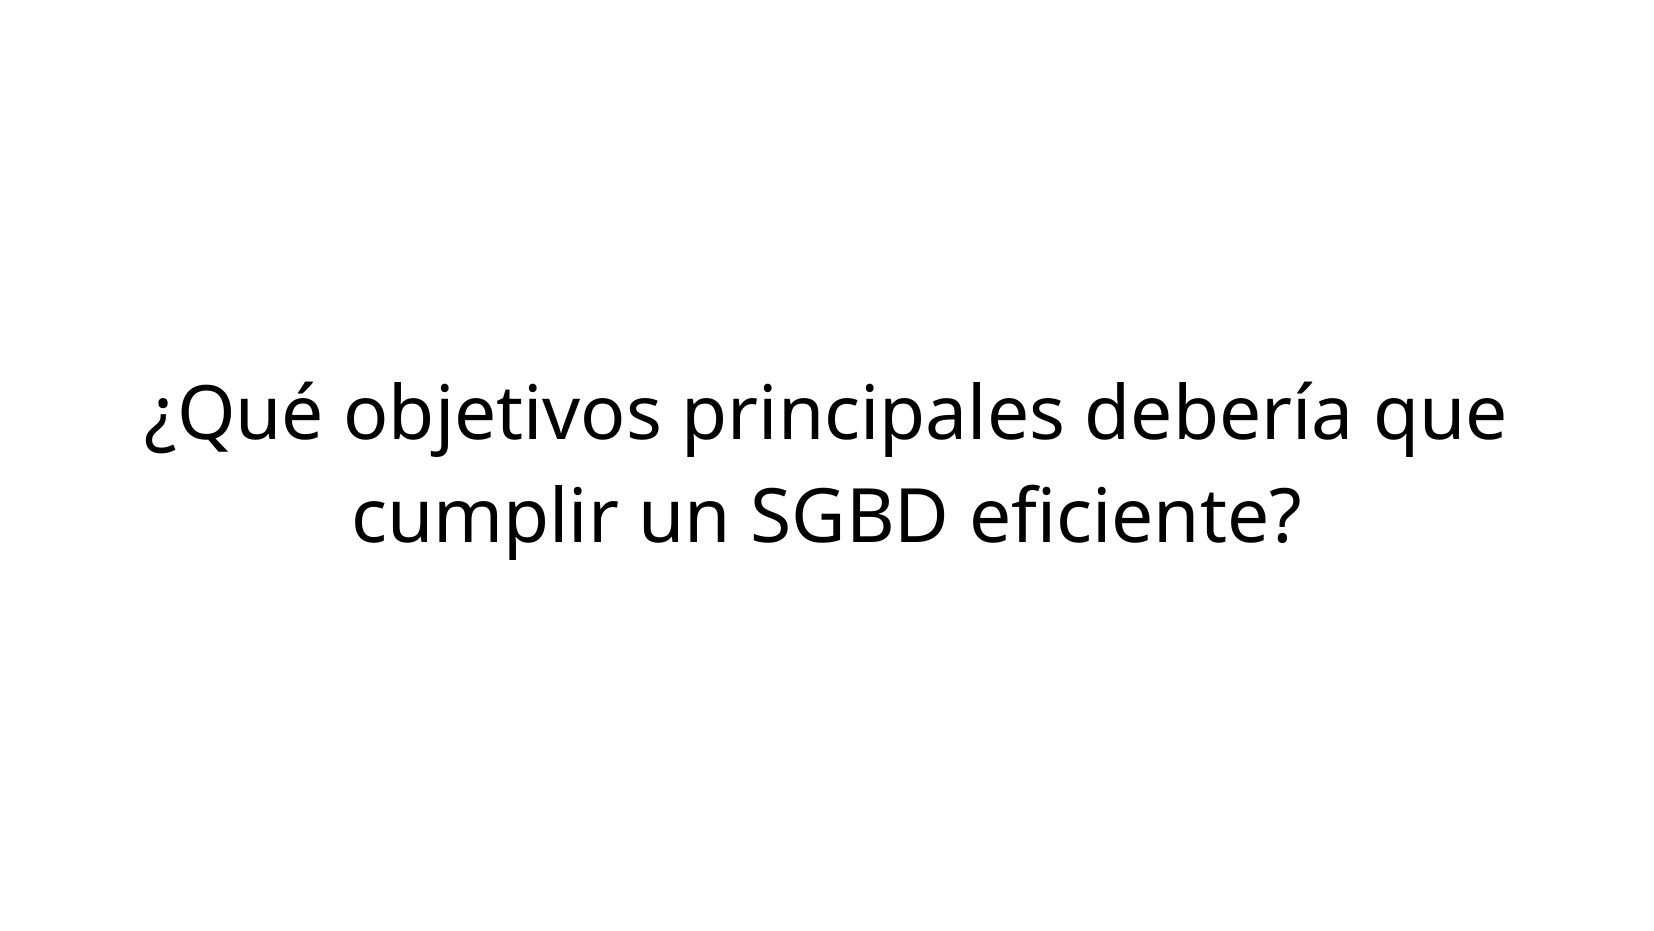

# ¿Qué objetivos principales debería que cumplir un SGBD eficiente?